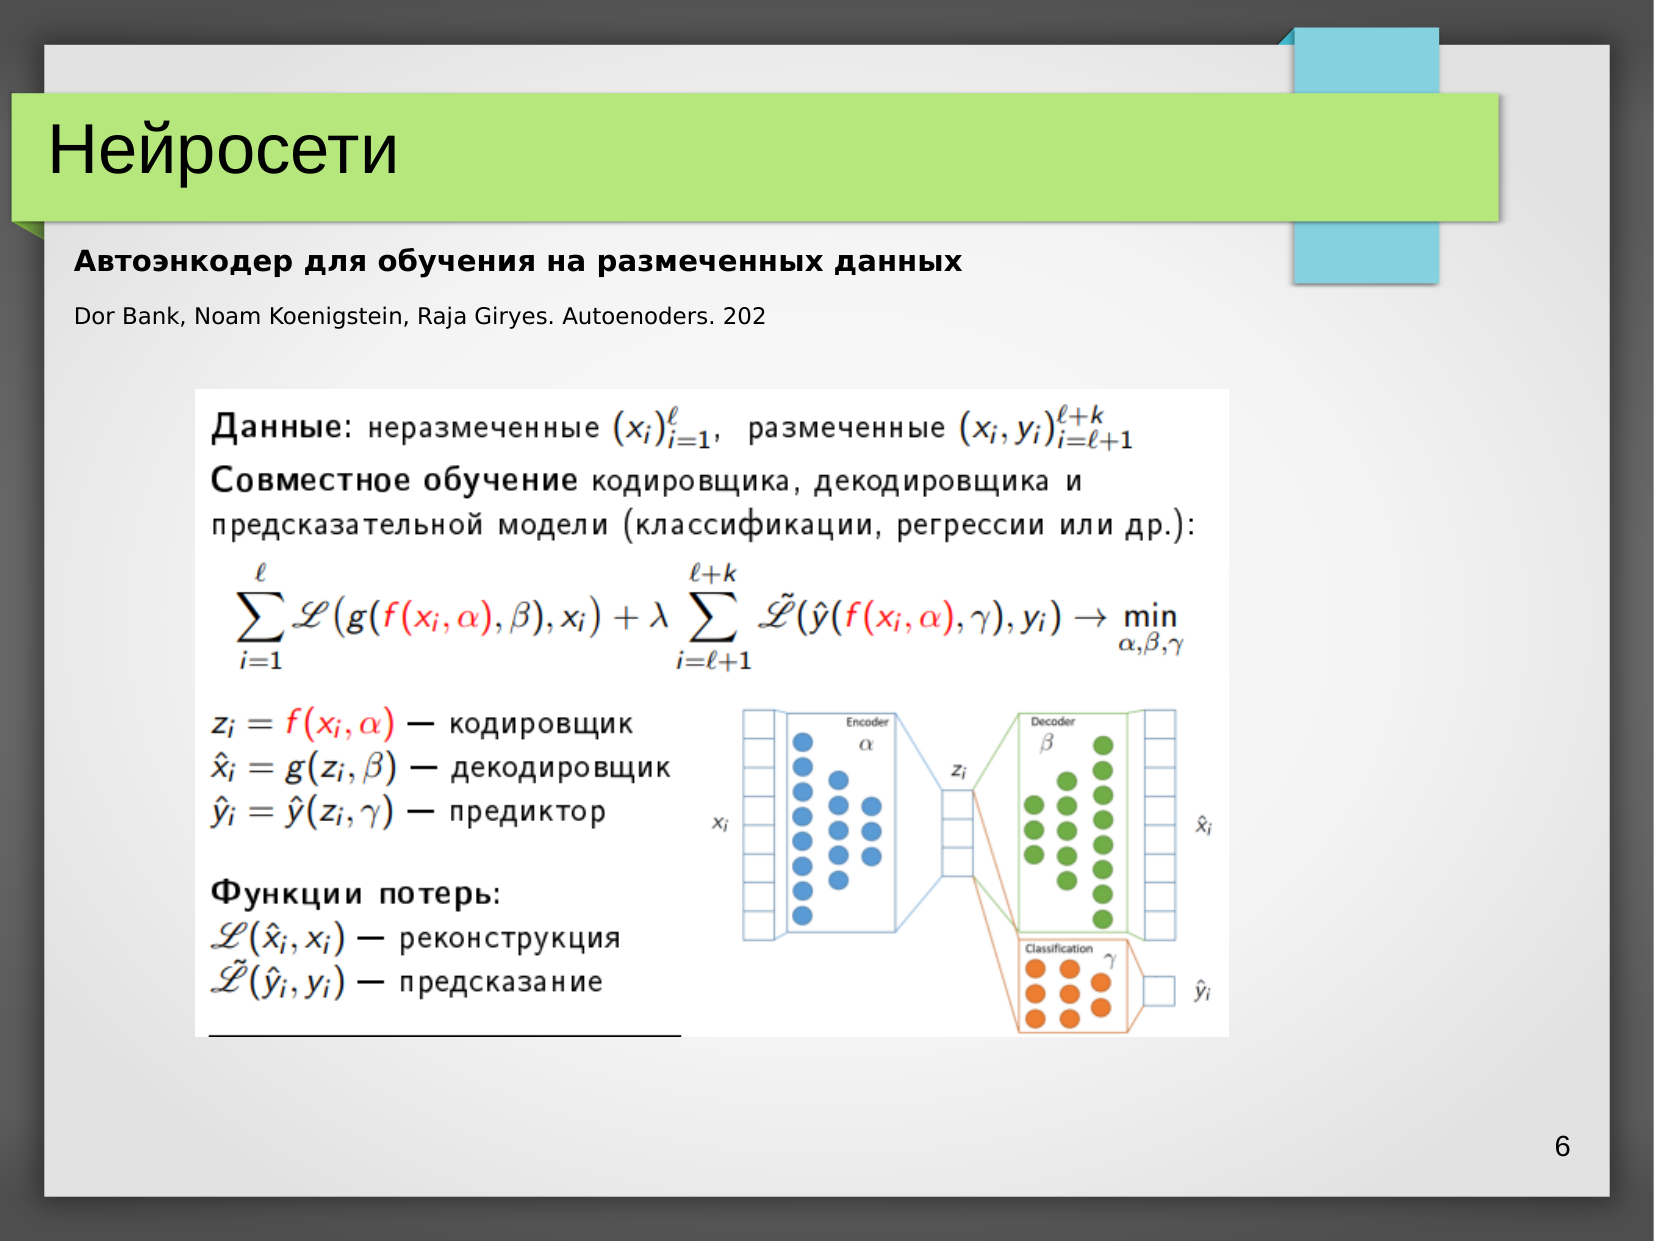

# Нейросети
Автоэнкодер для обучения на размеченных данных
Dor Bank, Noam Koenigstein, Raja Giryes. Autoenoders. 202
6